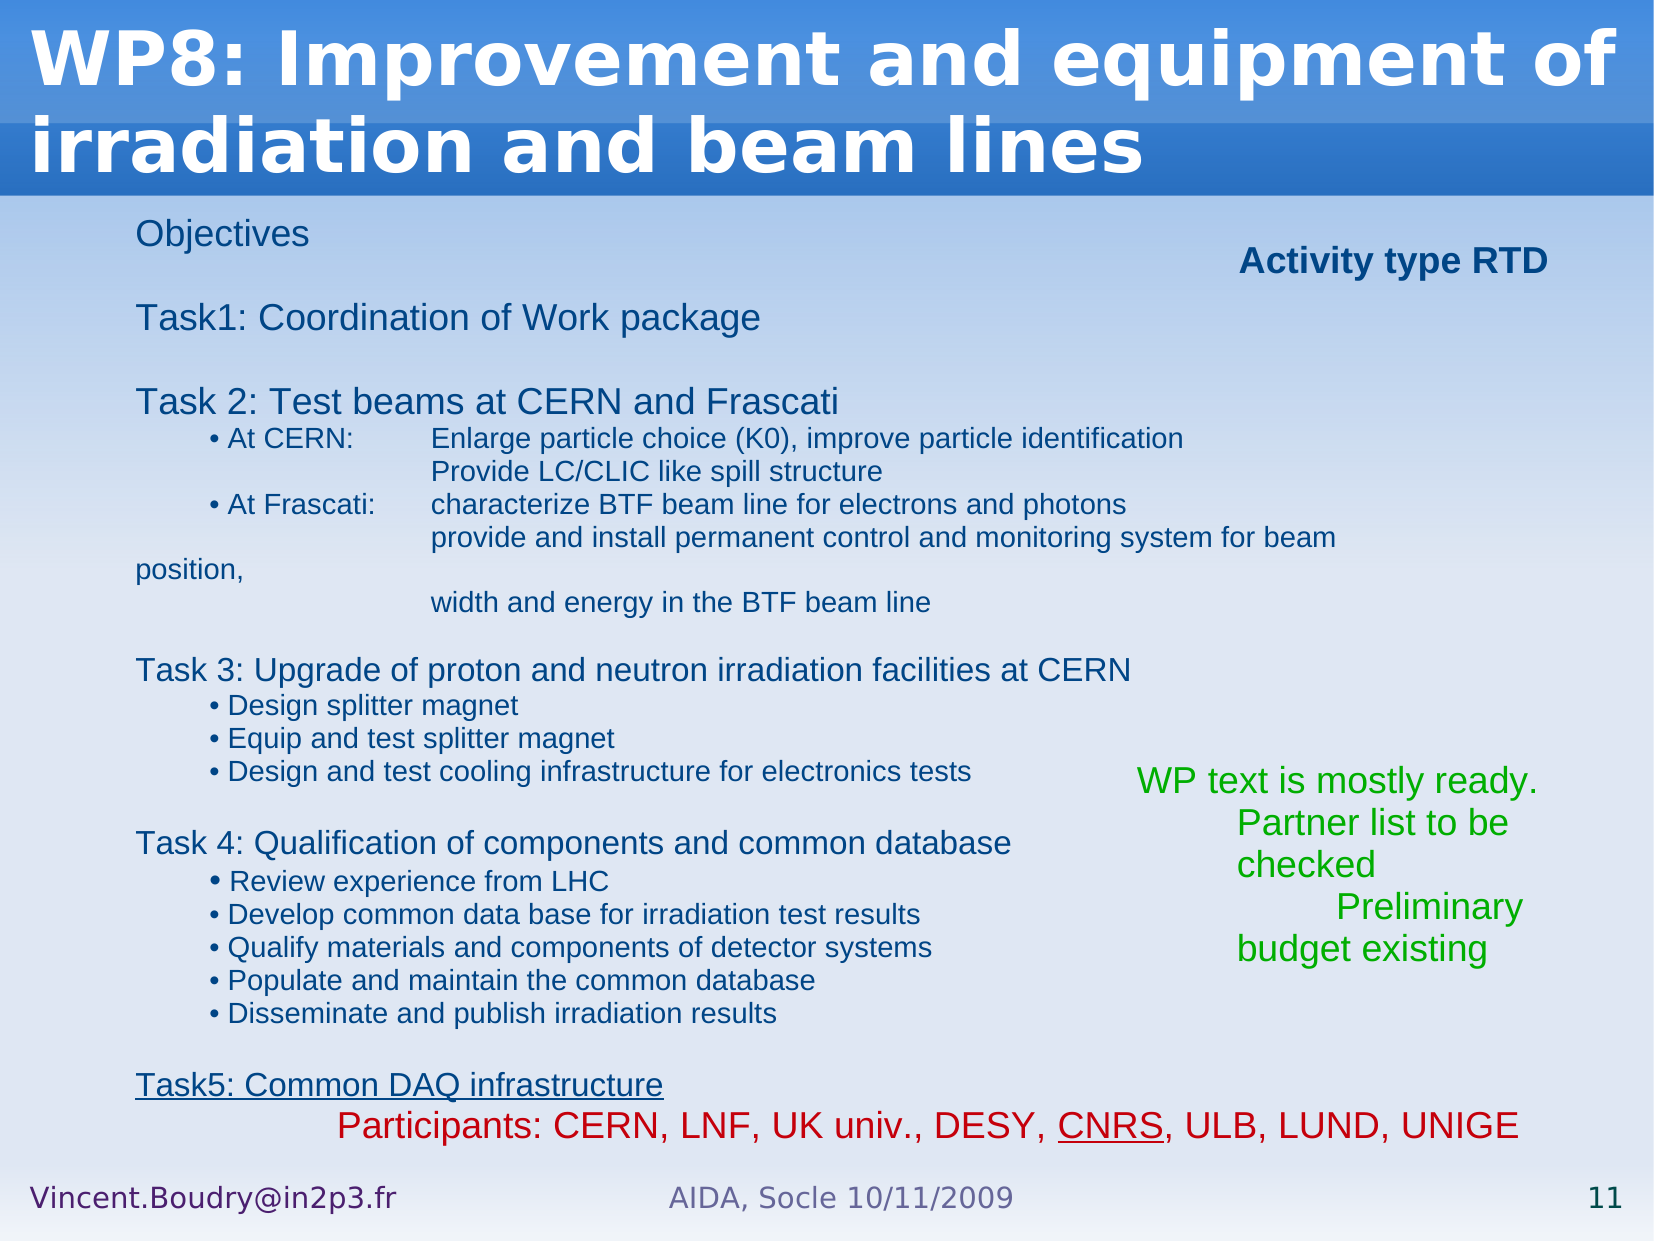

# WP8: Improvement and equipment of irradiation and beam lines
Objectives
Task1: Coordination of Work package
Task 2: Test beams at CERN and Frascati
	• At CERN: 	Enlarge particle choice (K0), improve particle identification
				Provide LC/CLIC like spill structure
	• At Frascati: 	characterize BTF beam line for electrons and photons
				provide and install permanent control and monitoring system for beam position,
				width and energy in the BTF beam line
Task 3: Upgrade of proton and neutron irradiation facilities at CERN
	• Design splitter magnet
	• Equip and test splitter magnet
	• Design and test cooling infrastructure for electronics tests
Task 4: Qualification of components and common database
	• Review experience from LHC
	• Develop common data base for irradiation test results
	• Qualify materials and components of detector systems
	• Populate and maintain the common database
	• Disseminate and publish irradiation results
Task5: Common DAQ infrastructure
Activity type RTD
WP text is mostly ready. Partner list to be checked
 Preliminary budget existing
Participants: CERN, LNF, UK univ., DESY, CNRS, ULB, LUND, UNIGE
AIDA, Socle 10/11/2009
11